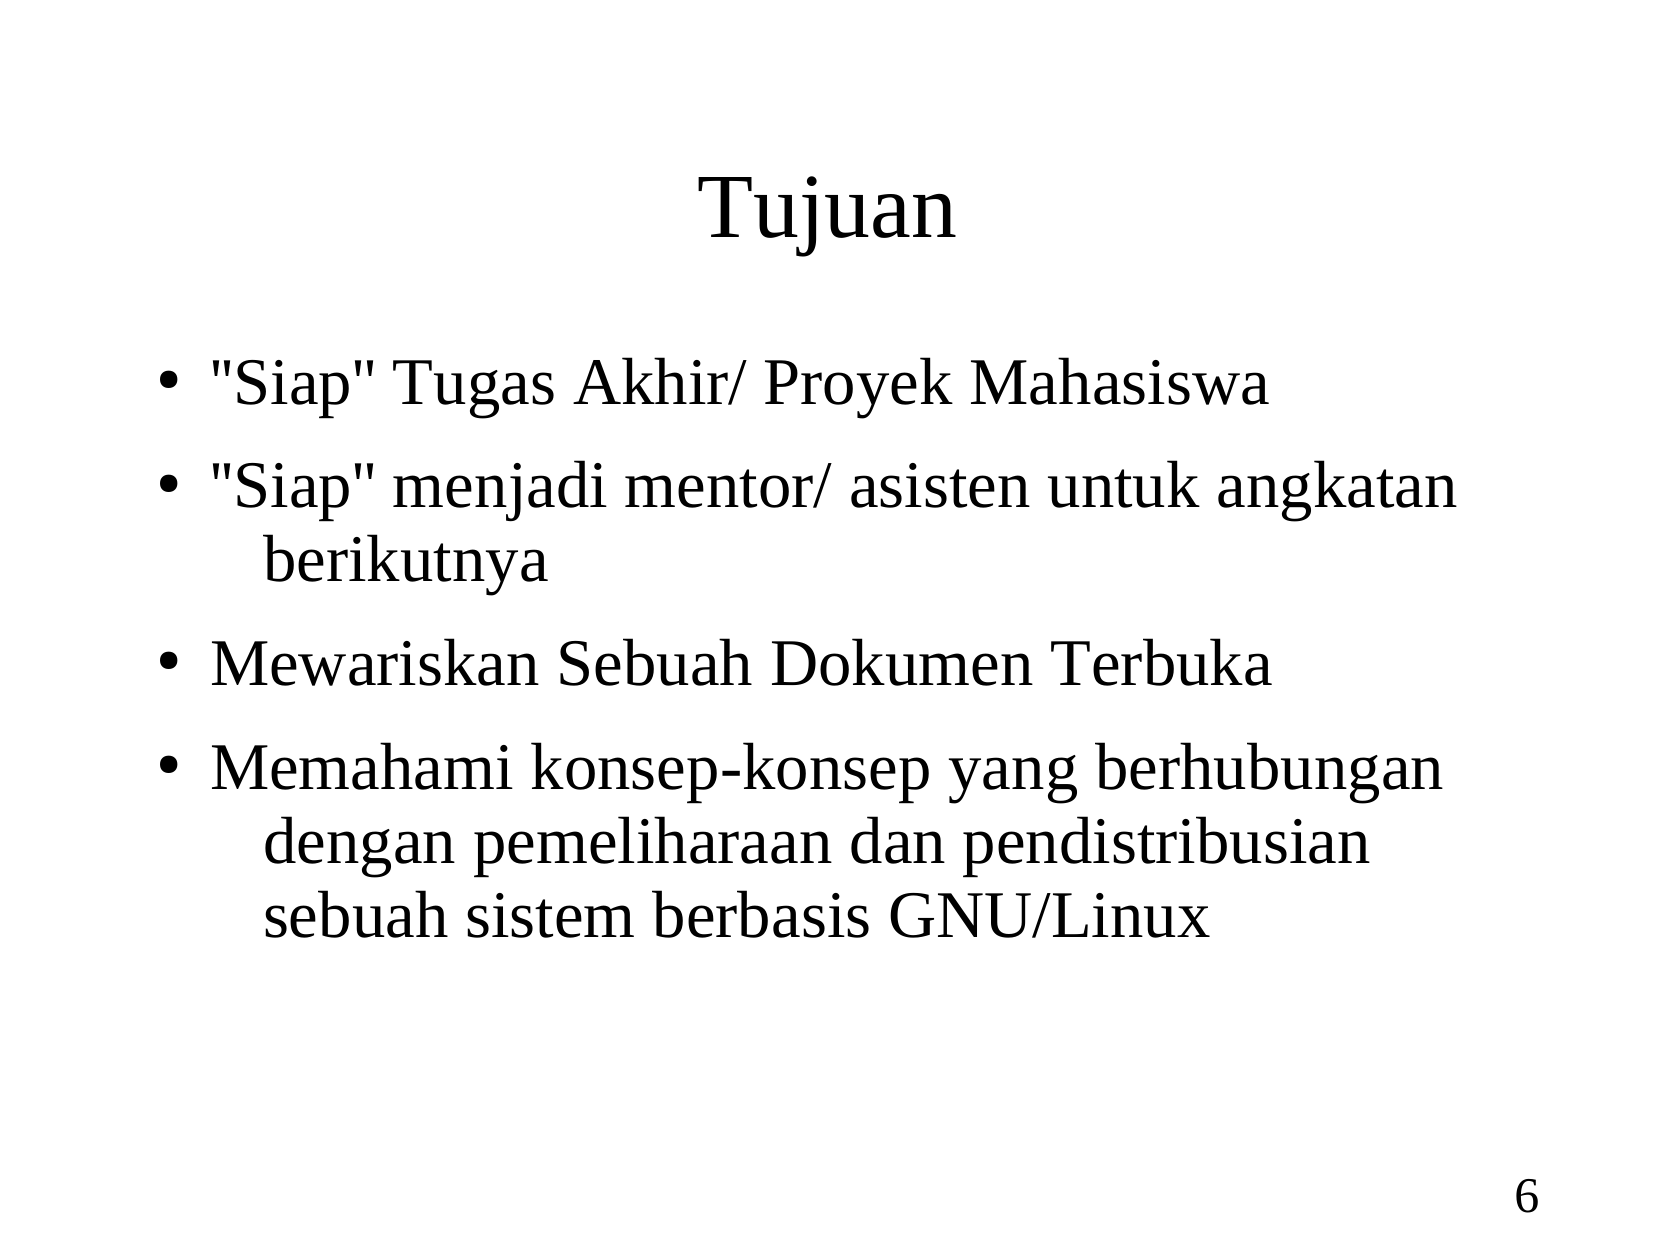

# Tujuan
''Siap'' Tugas Akhir/ Proyek Mahasiswa
''Siap'' menjadi mentor/ asisten untuk angkatan berikutnya
Mewariskan Sebuah Dokumen Terbuka
Memahami konsep-konsep yang berhubungan dengan pemeliharaan dan pendistribusian sebuah sistem berbasis GNU/Linux